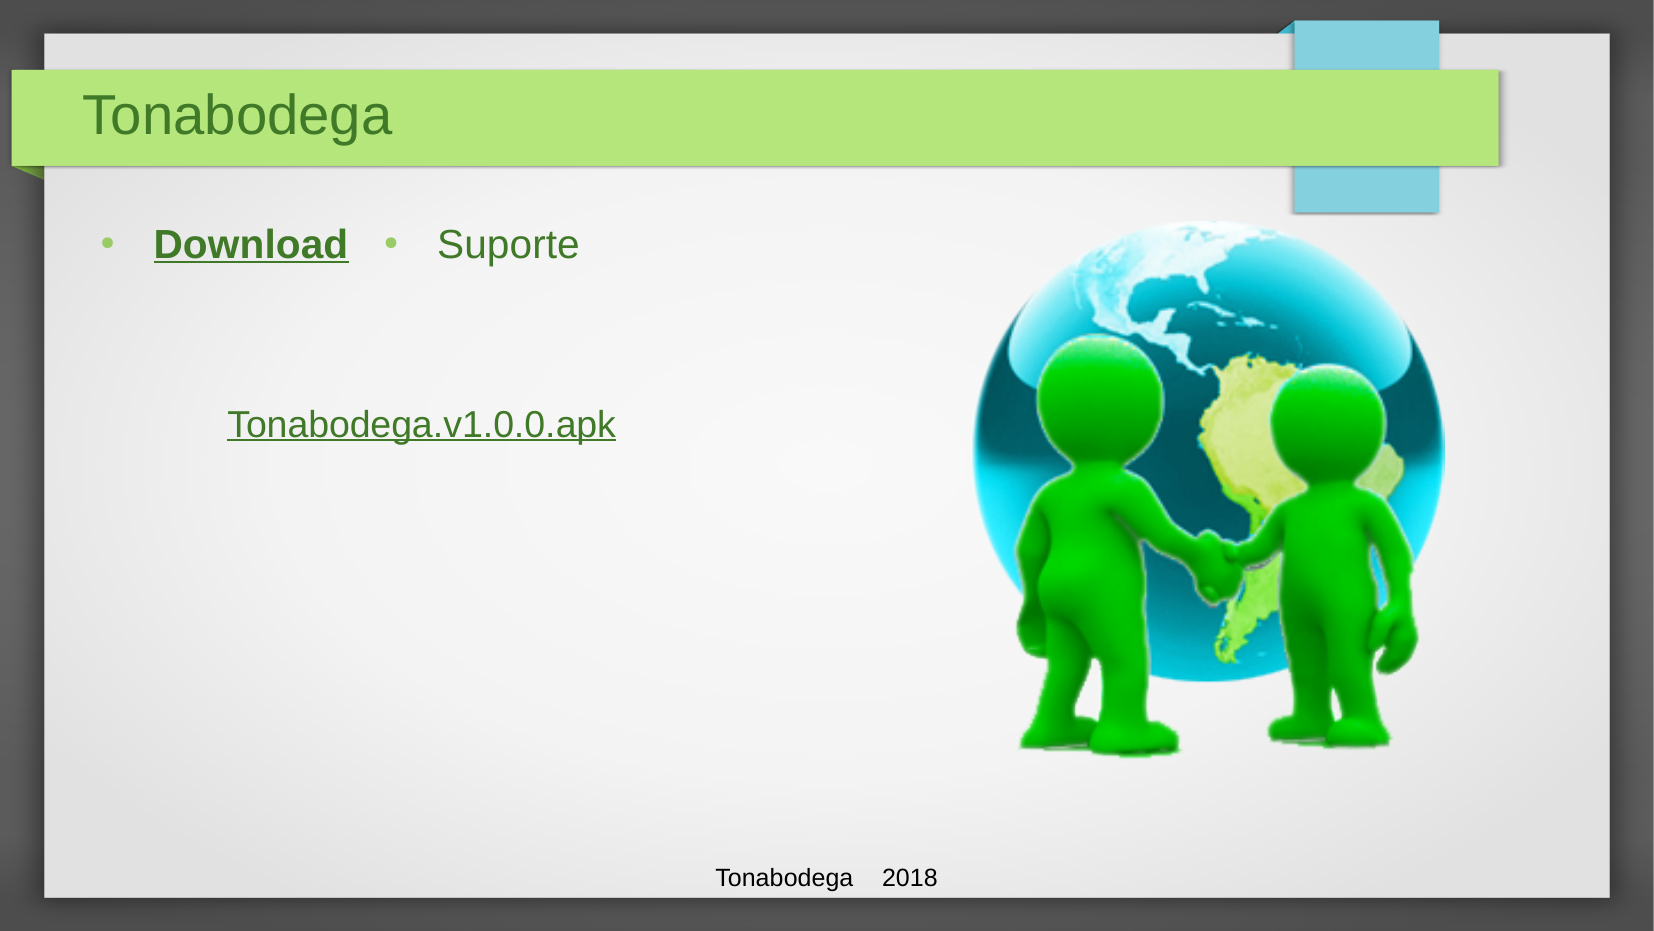

# Tonabodega
Download
Suporte
Tonabodega.v1.0.0.apk
Tonabodega 2018
®